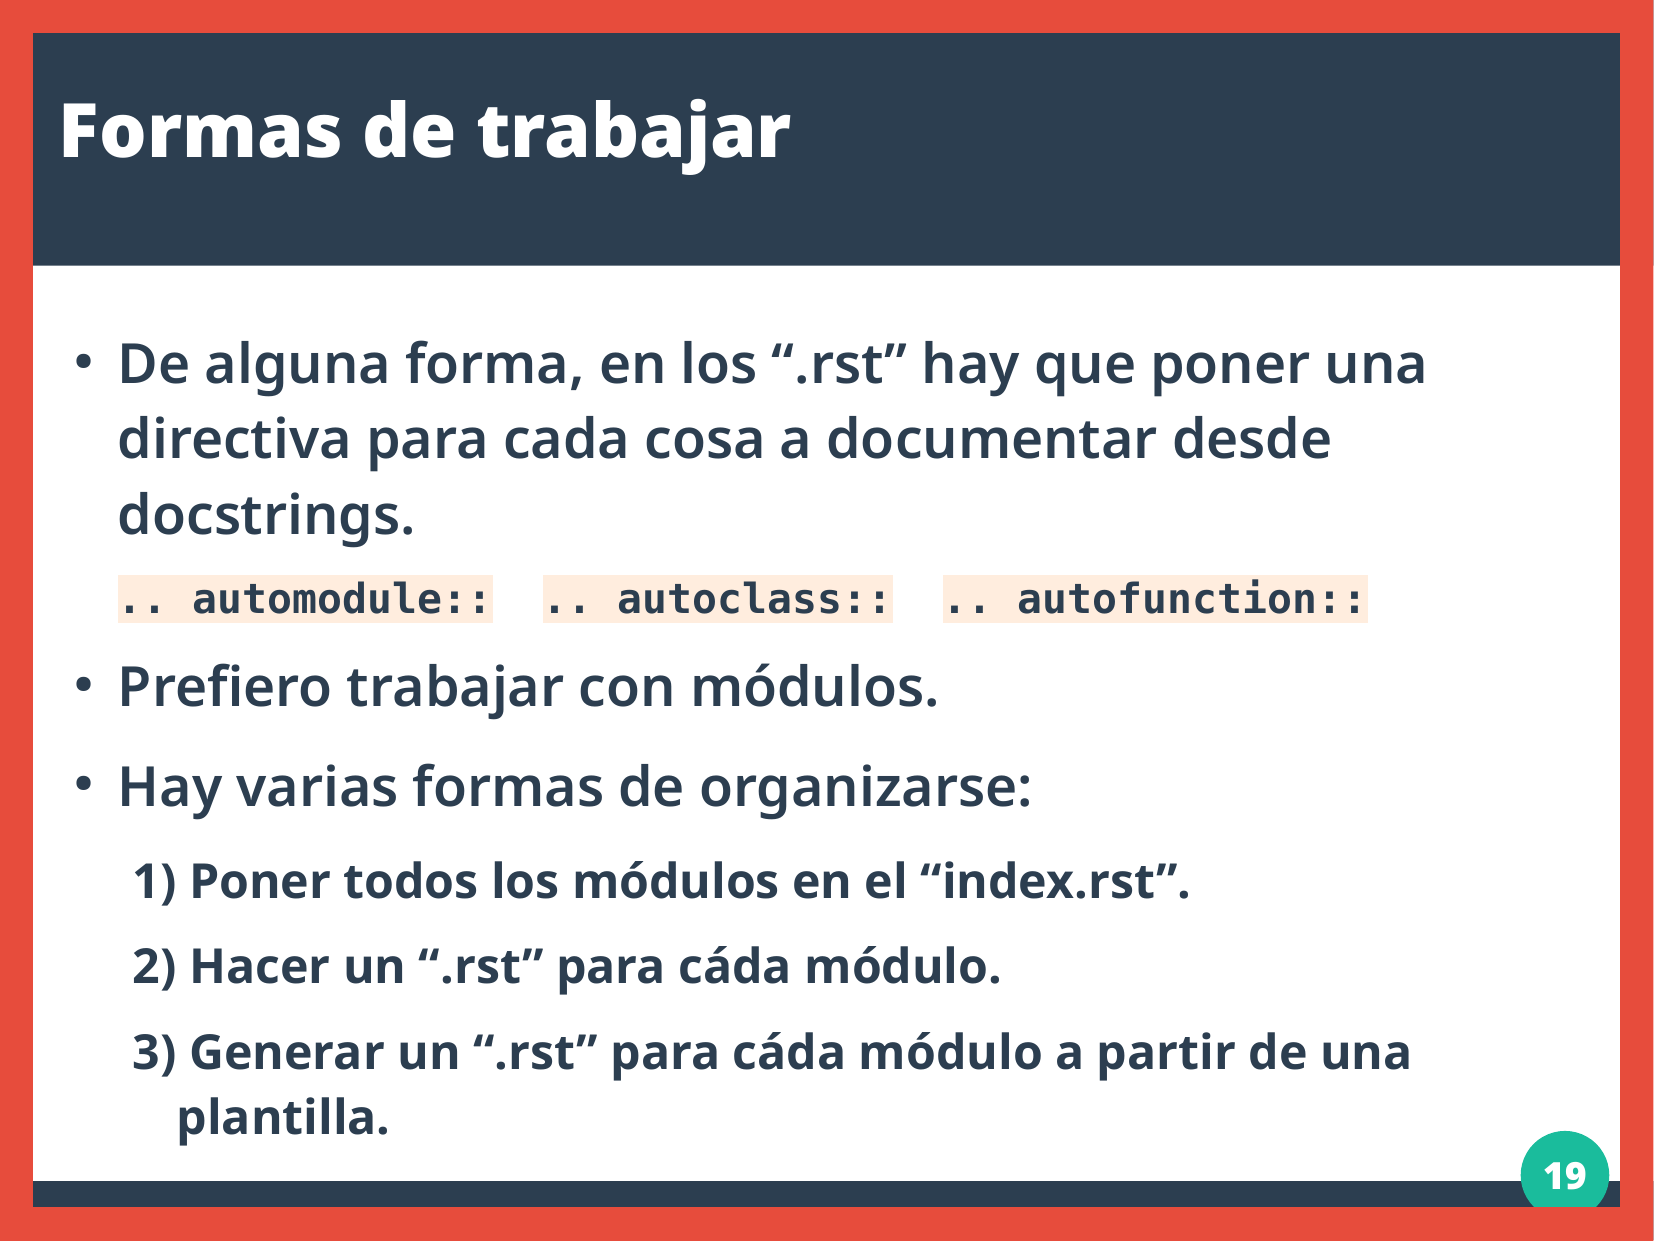

# Formas de trabajar
De alguna forma, en los “.rst” hay que poner una directiva para cada cosa a documentar desde docstrings.
.. automodule:: .. autoclass:: .. autofunction::
Prefiero trabajar con módulos.
Hay varias formas de organizarse:
 Poner todos los módulos en el “index.rst”.
 Hacer un “.rst” para cáda módulo.
 Generar un “.rst” para cáda módulo a partir de una plantilla.
19